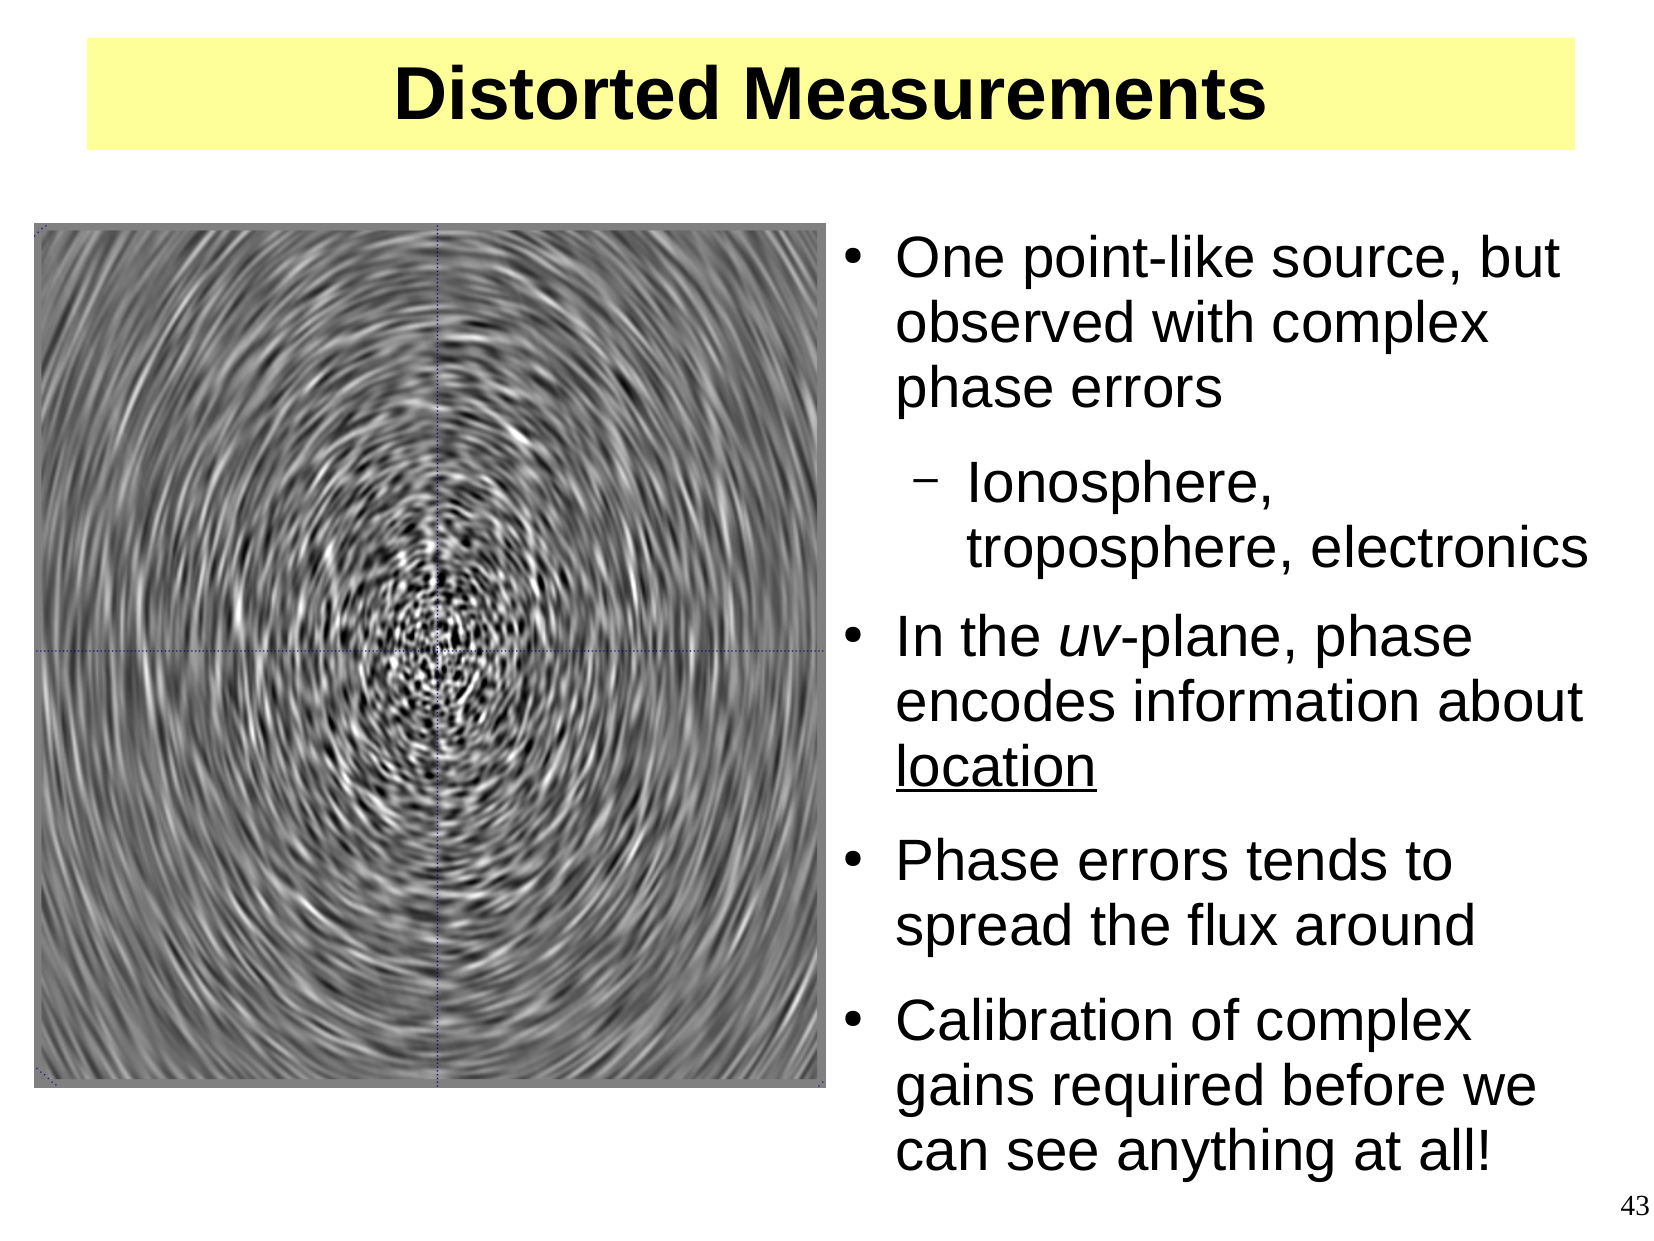

# Distorted Measurements
One point-like source, but observed with complex phase errors
Ionosphere, troposphere, electronics
In the uv-plane, phase encodes information about location
Phase errors tends to spread the flux around
Calibration of complex gains required before we can see anything at all!
43